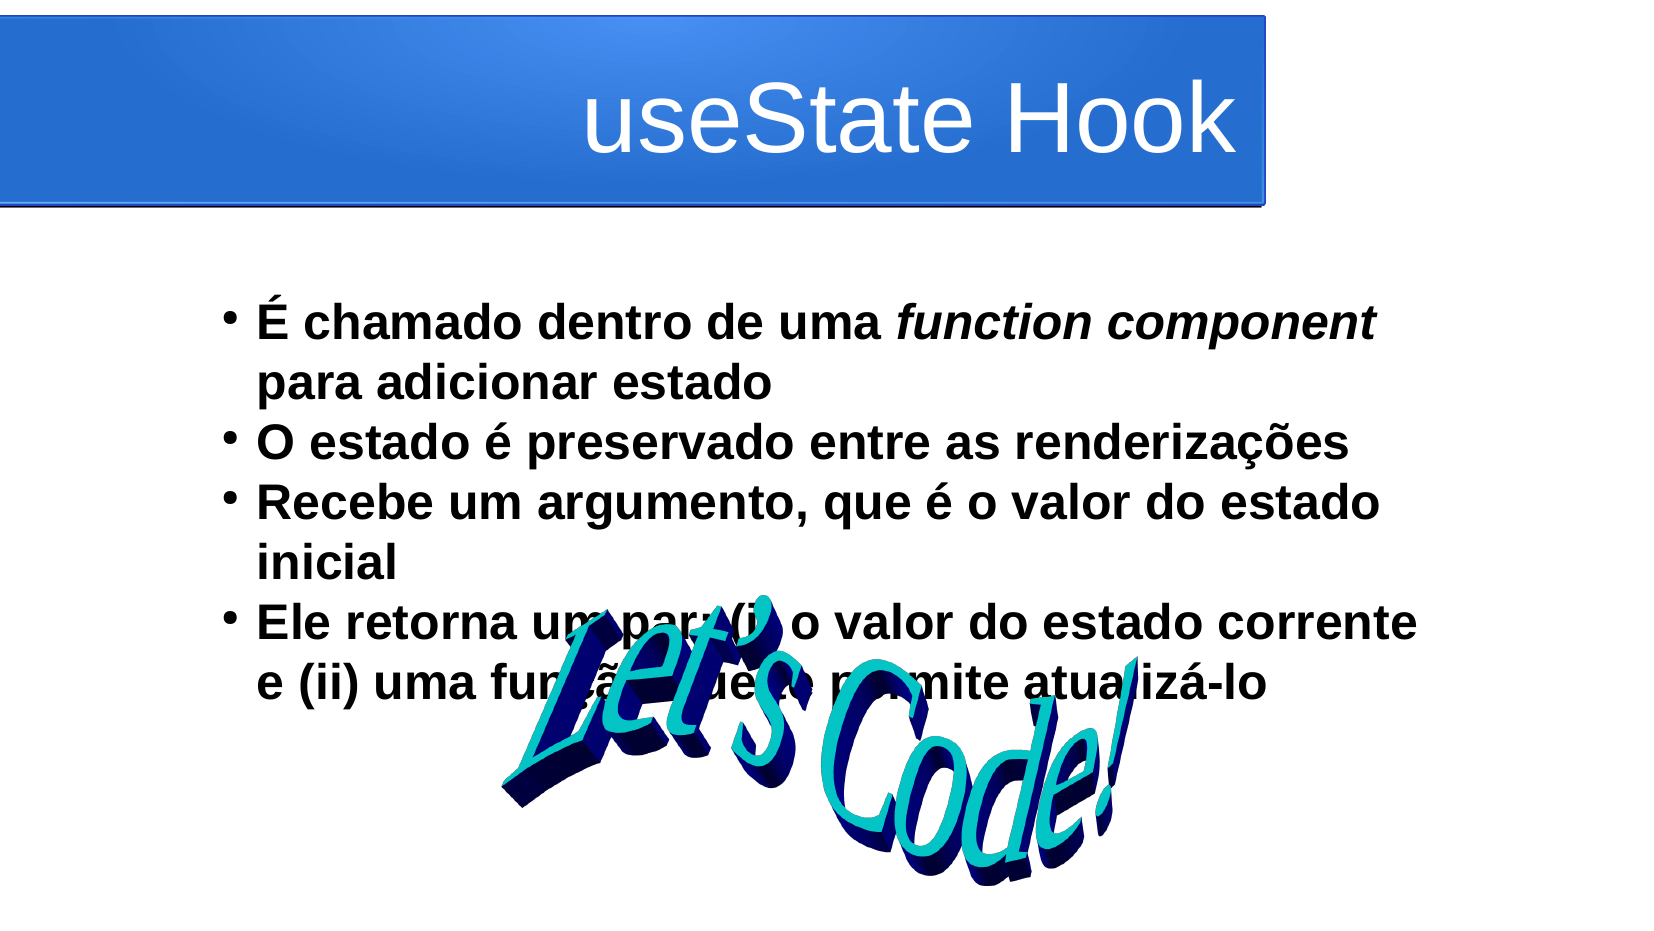

useState Hook
É chamado dentro de uma function component para adicionar estado
O estado é preservado entre as renderizações
Recebe um argumento, que é o valor do estado inicial
Ele retorna um par: (i) o valor do estado corrente e (ii) uma função que te permite atualizá-lo
Let’s Code!